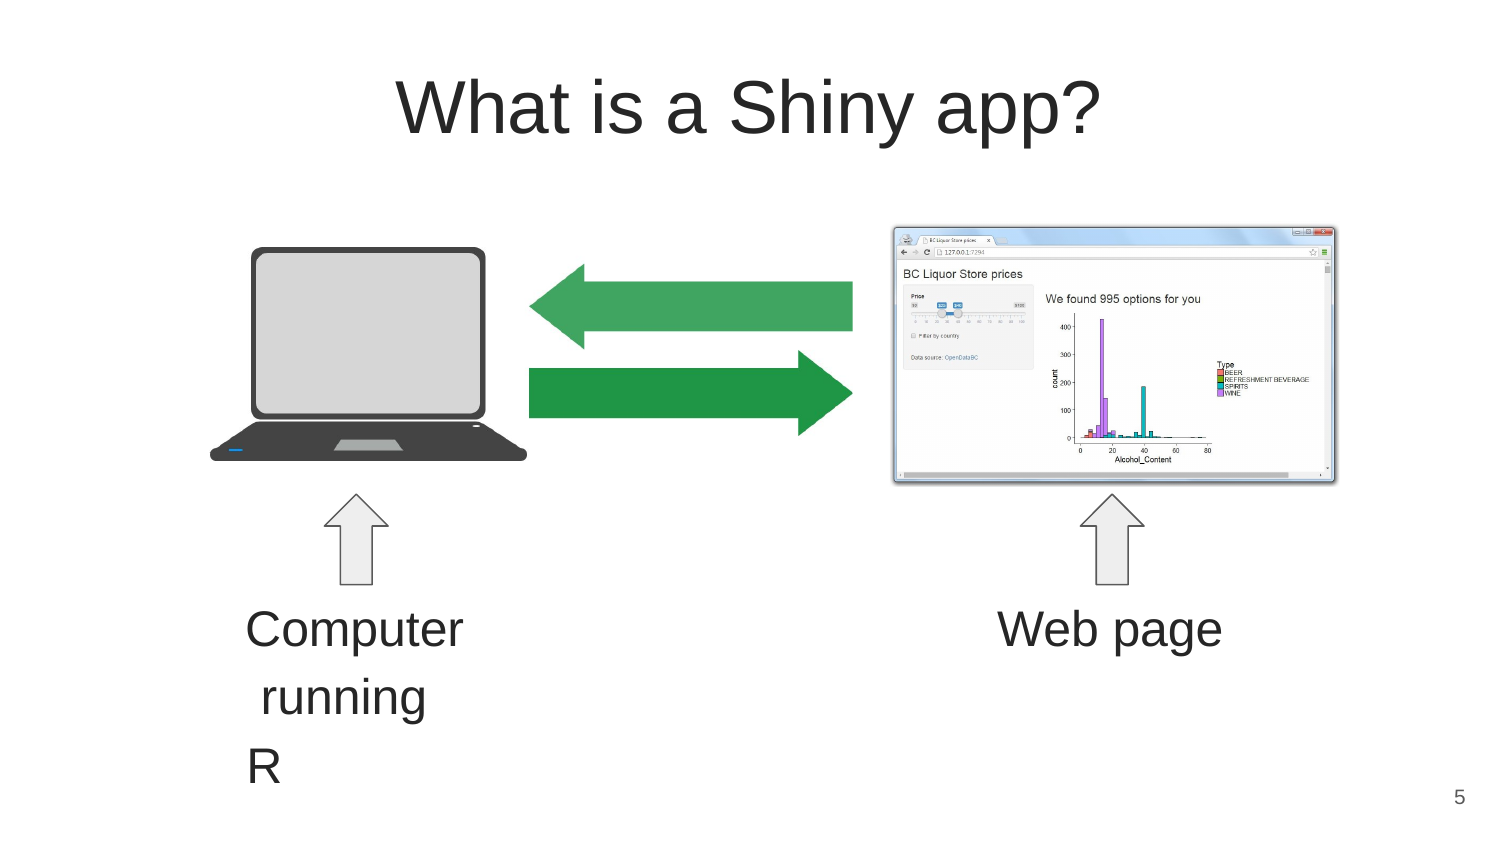

# What is a Shiny app?
Computer running R
Web page